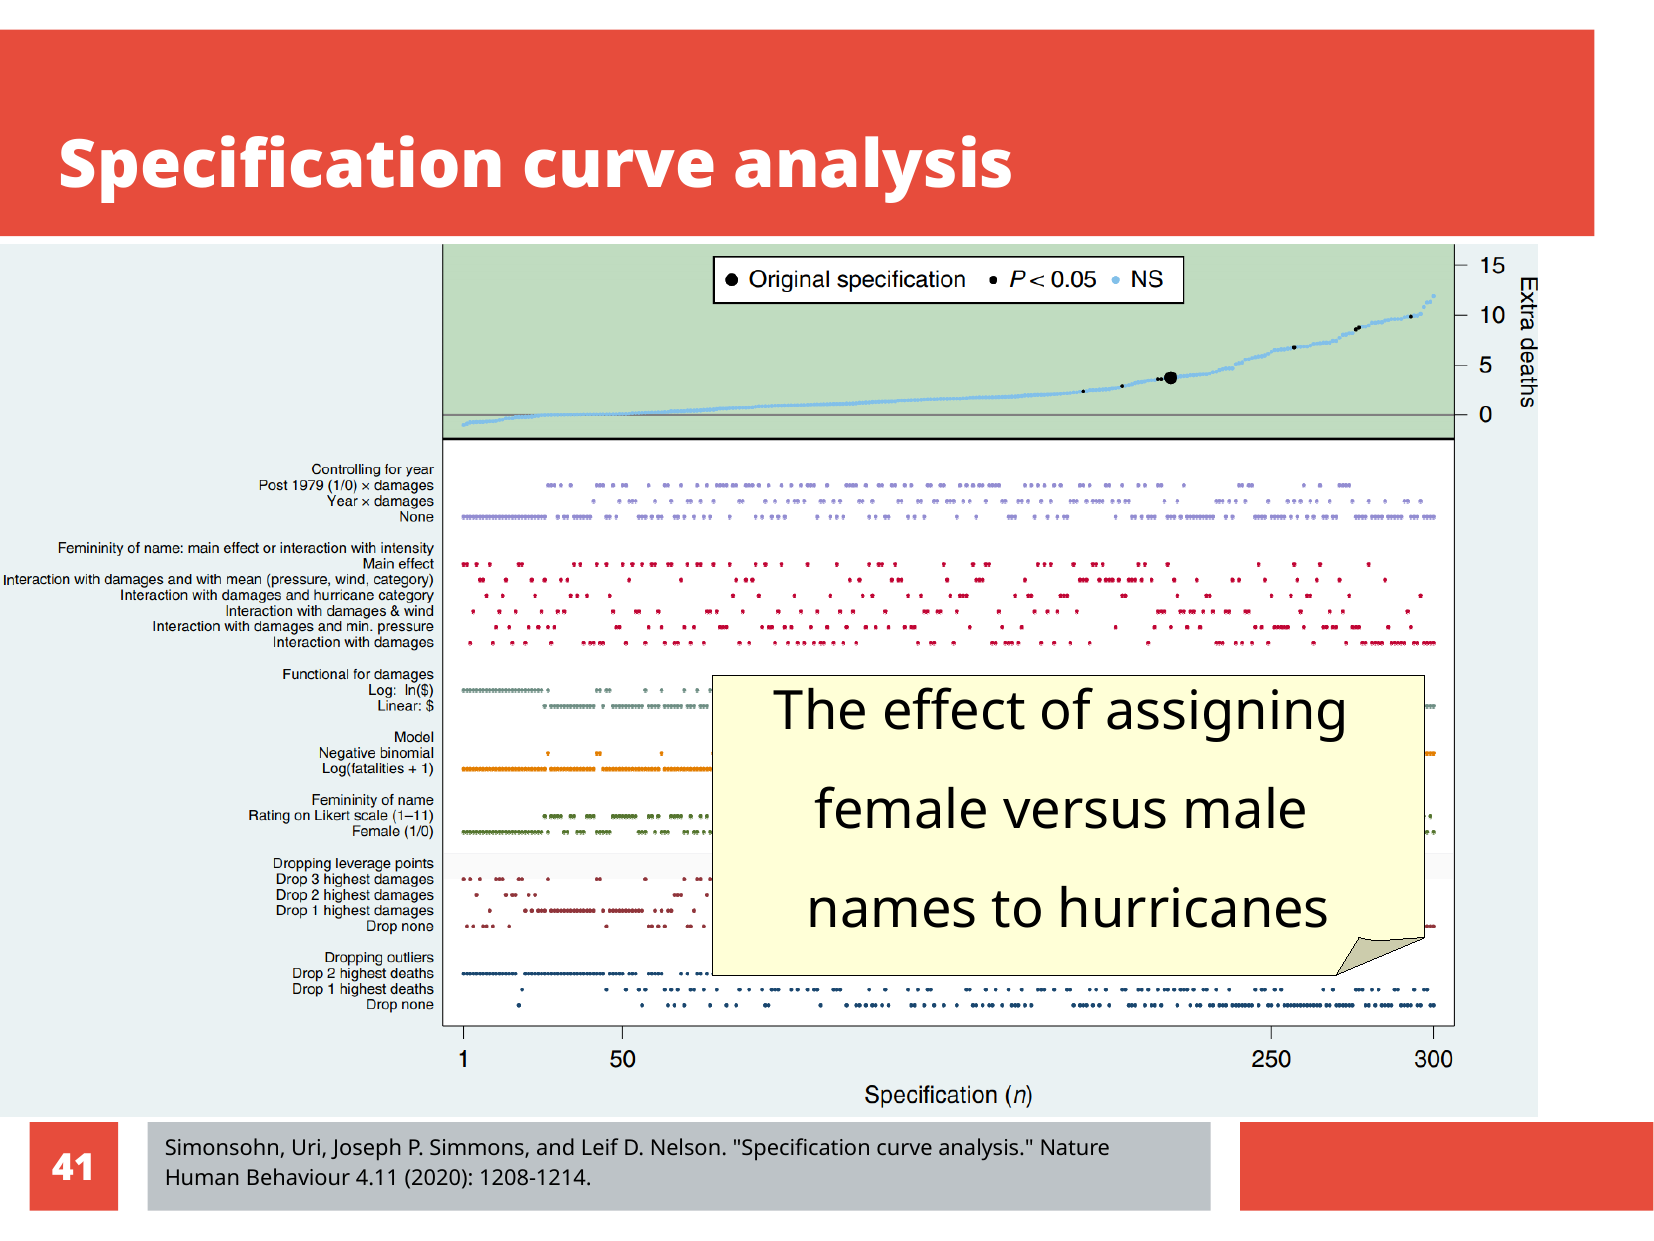

# Specification curve analysis
The effect of assigning
female versus male
names to hurricanes
41
Simonsohn, Uri, Joseph P. Simmons, and Leif D. Nelson. "Specification curve analysis." Nature Human Behaviour 4.11 (2020): 1208-1214.